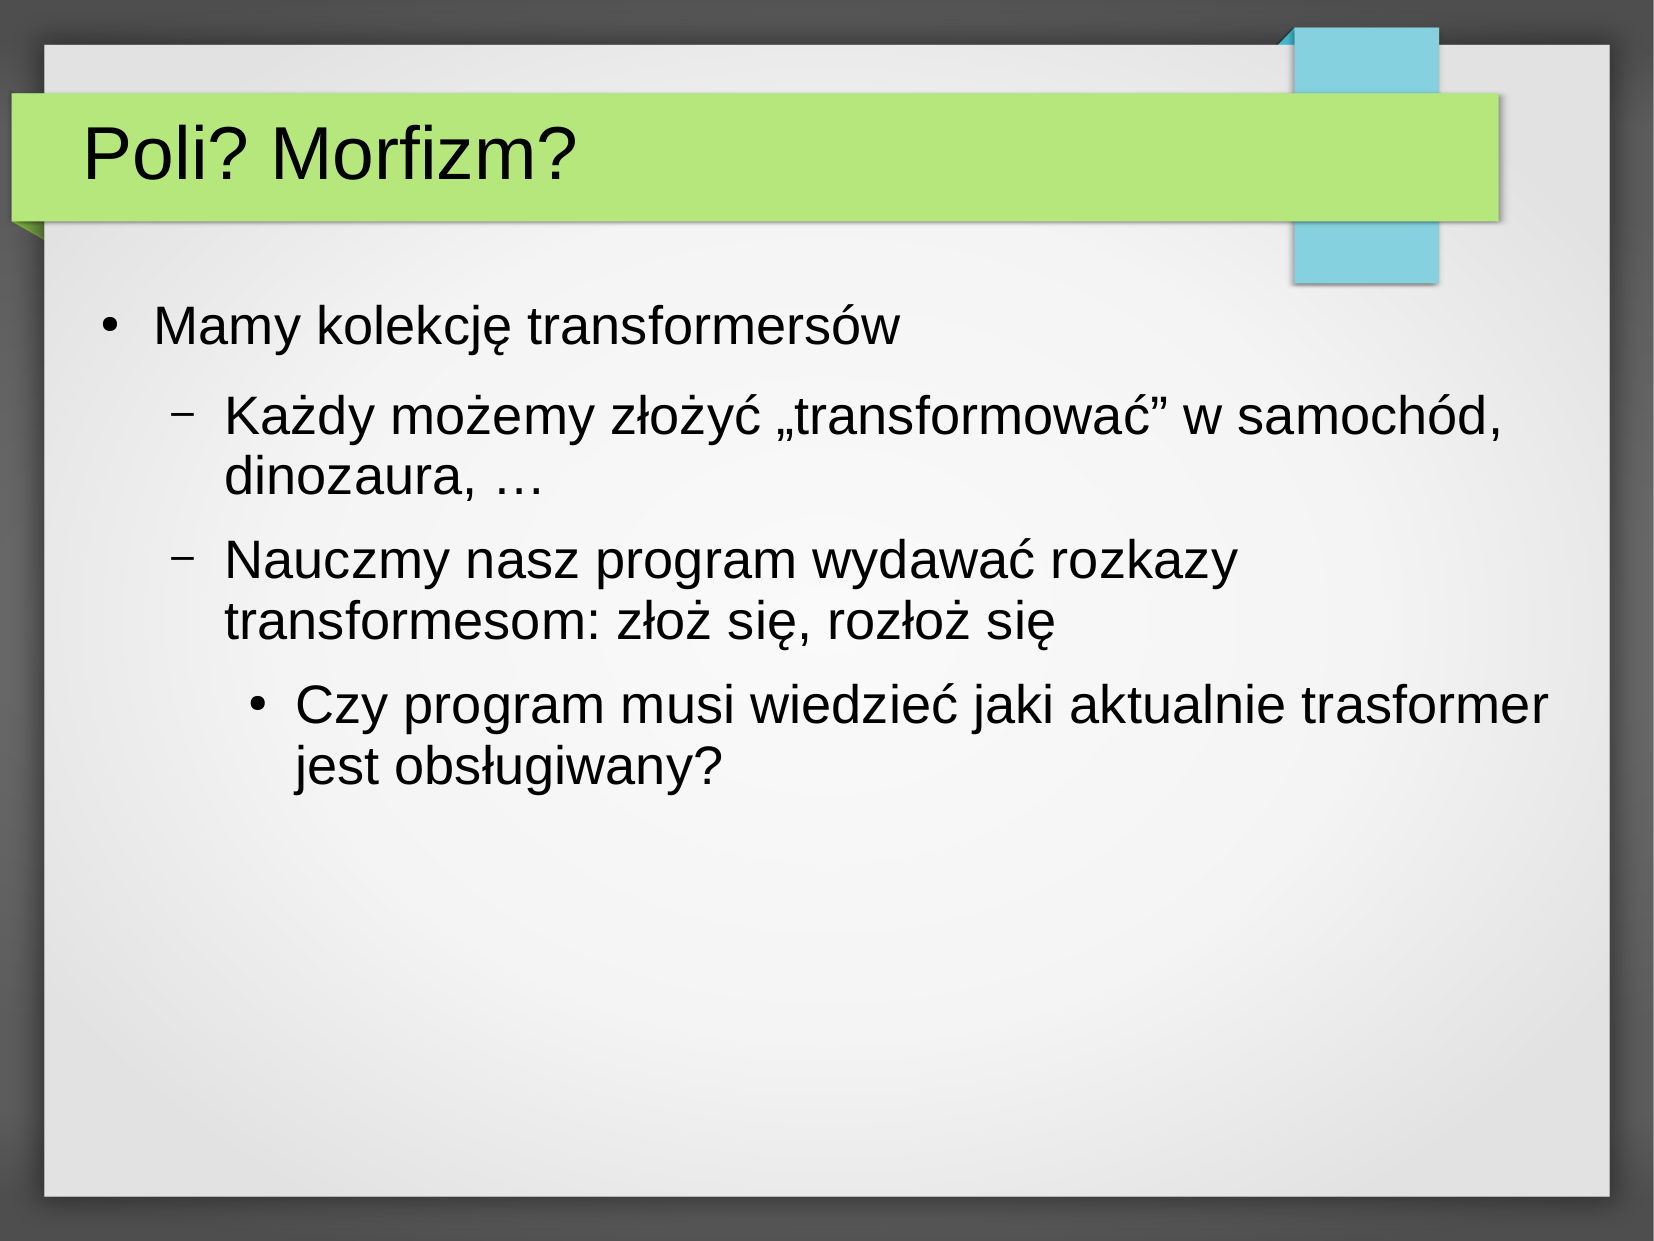

# Poli? Morfizm?
Mamy kolekcję transformersów
Każdy możemy złożyć „transformować” w samochód, dinozaura, …
Nauczmy nasz program wydawać rozkazy transformesom: złoż się, rozłoż się
Czy program musi wiedzieć jaki aktualnie trasformer jest obsługiwany?